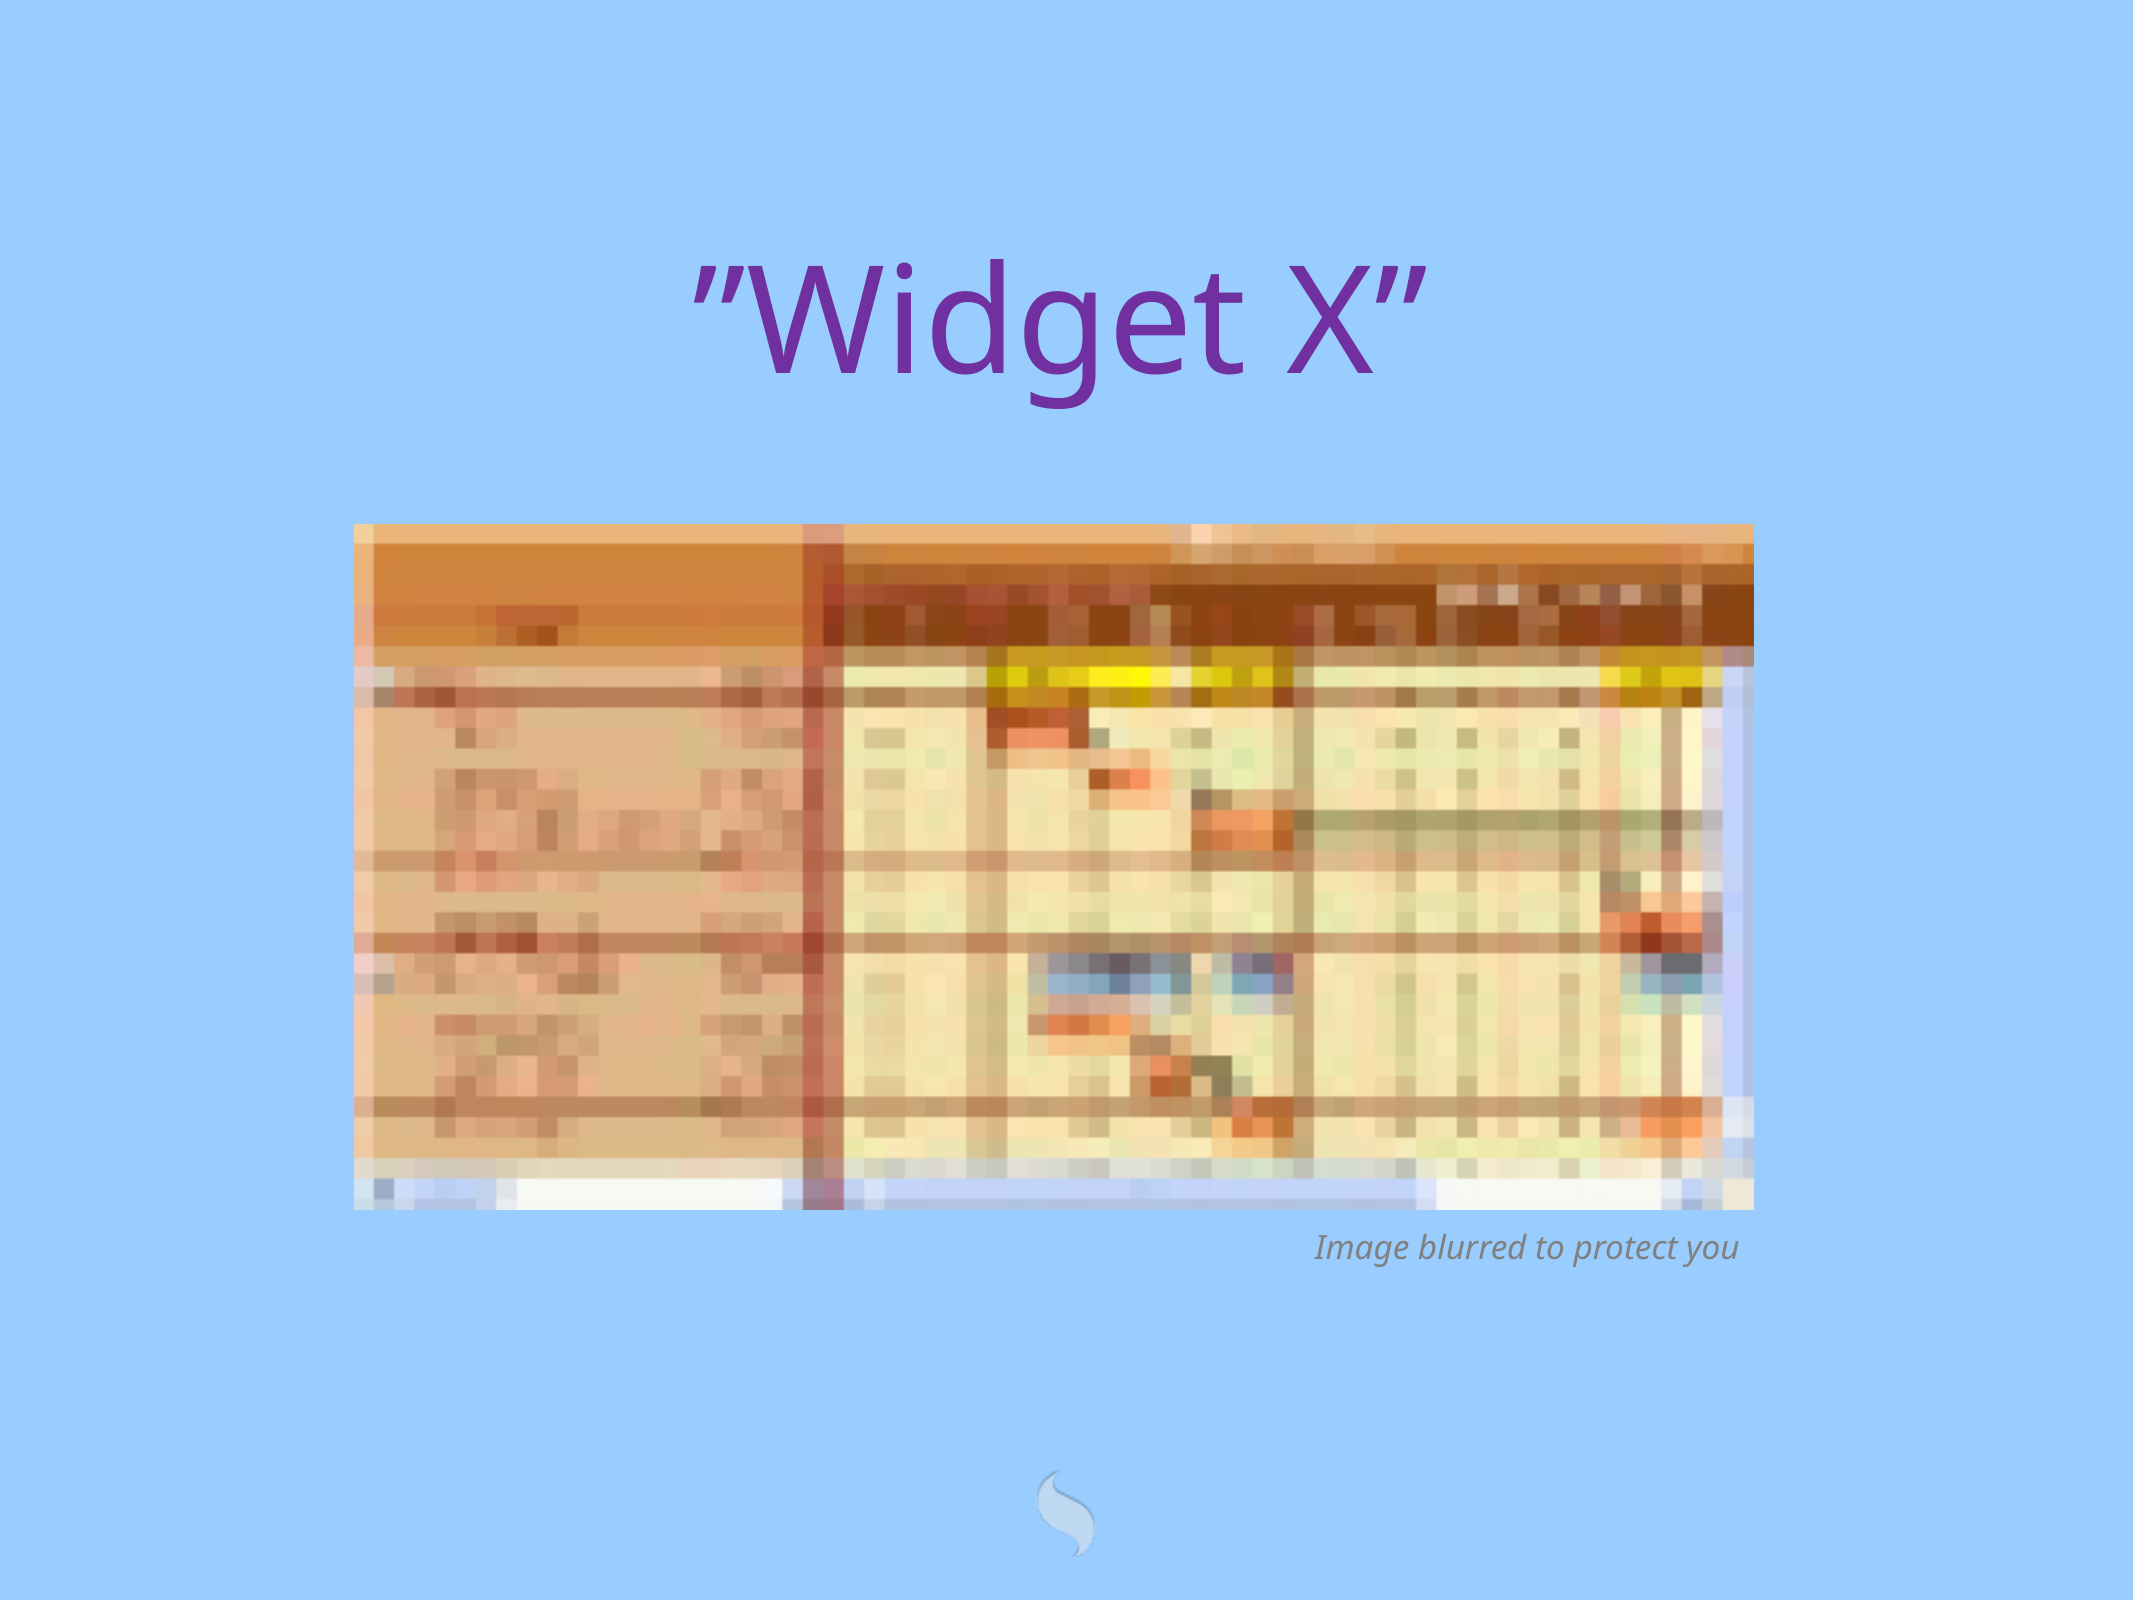

”Widget X”
Image blurred to protect you